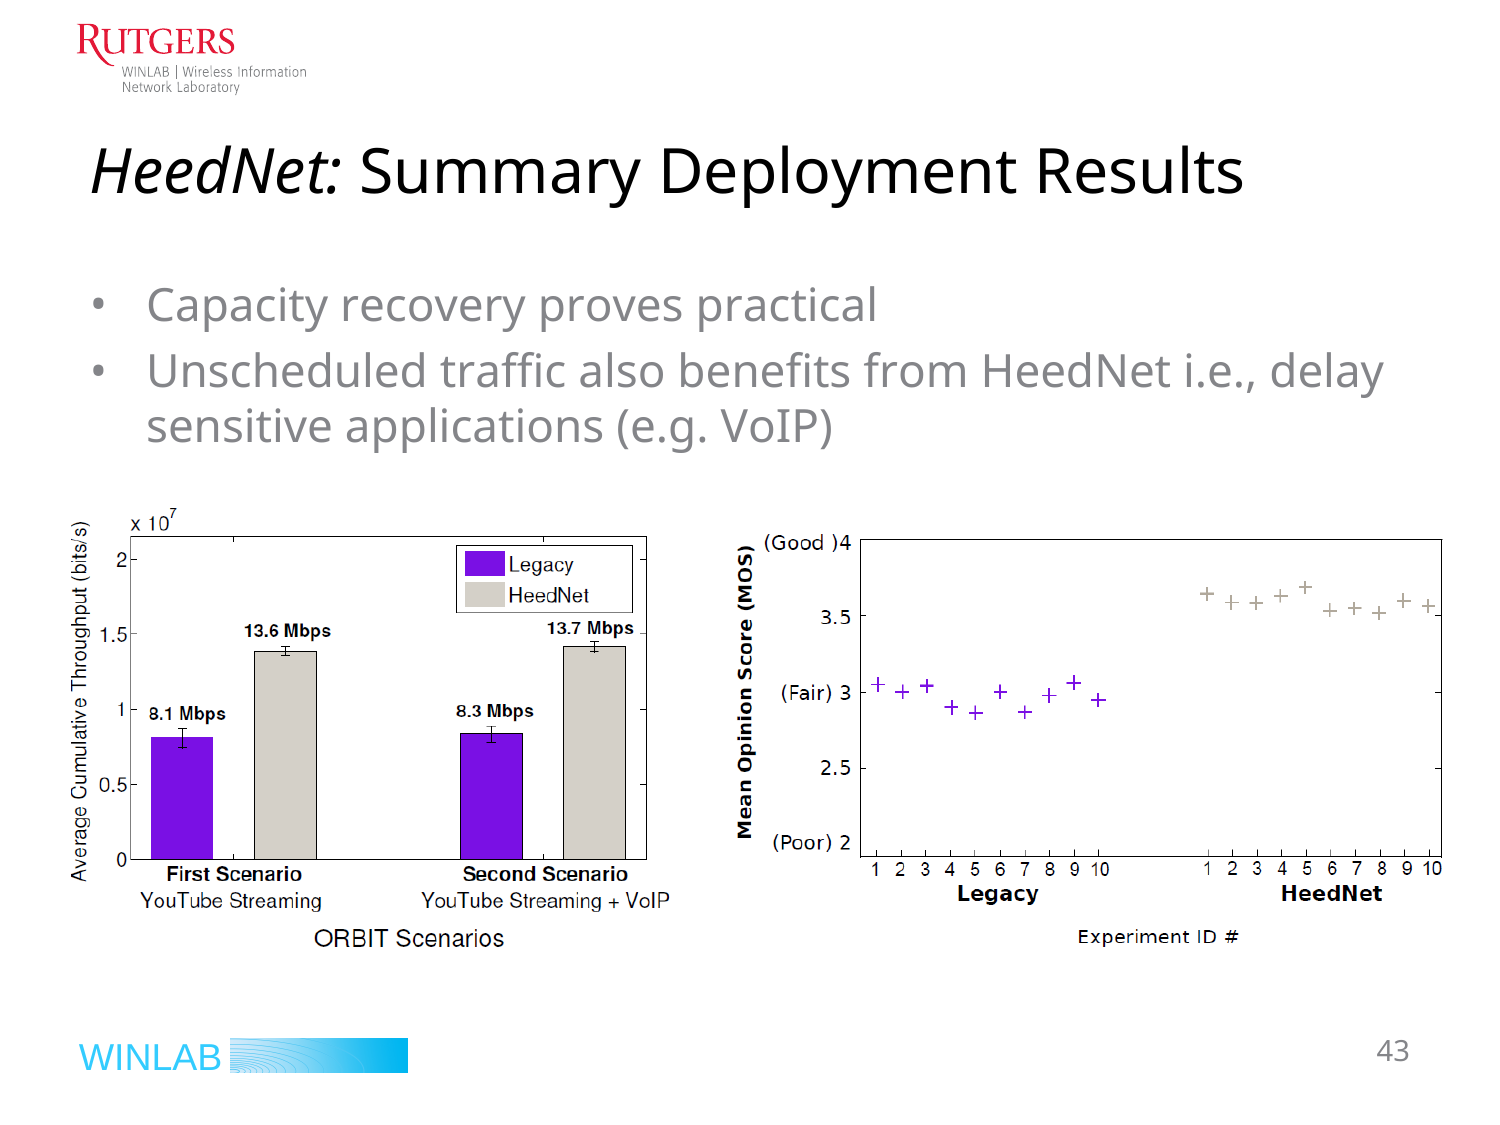

# HeedNet: Summary Deployment Results
Capacity recovery proves practical
Unscheduled traffic also benefits from HeedNet i.e., delay sensitive applications (e.g. VoIP)
43